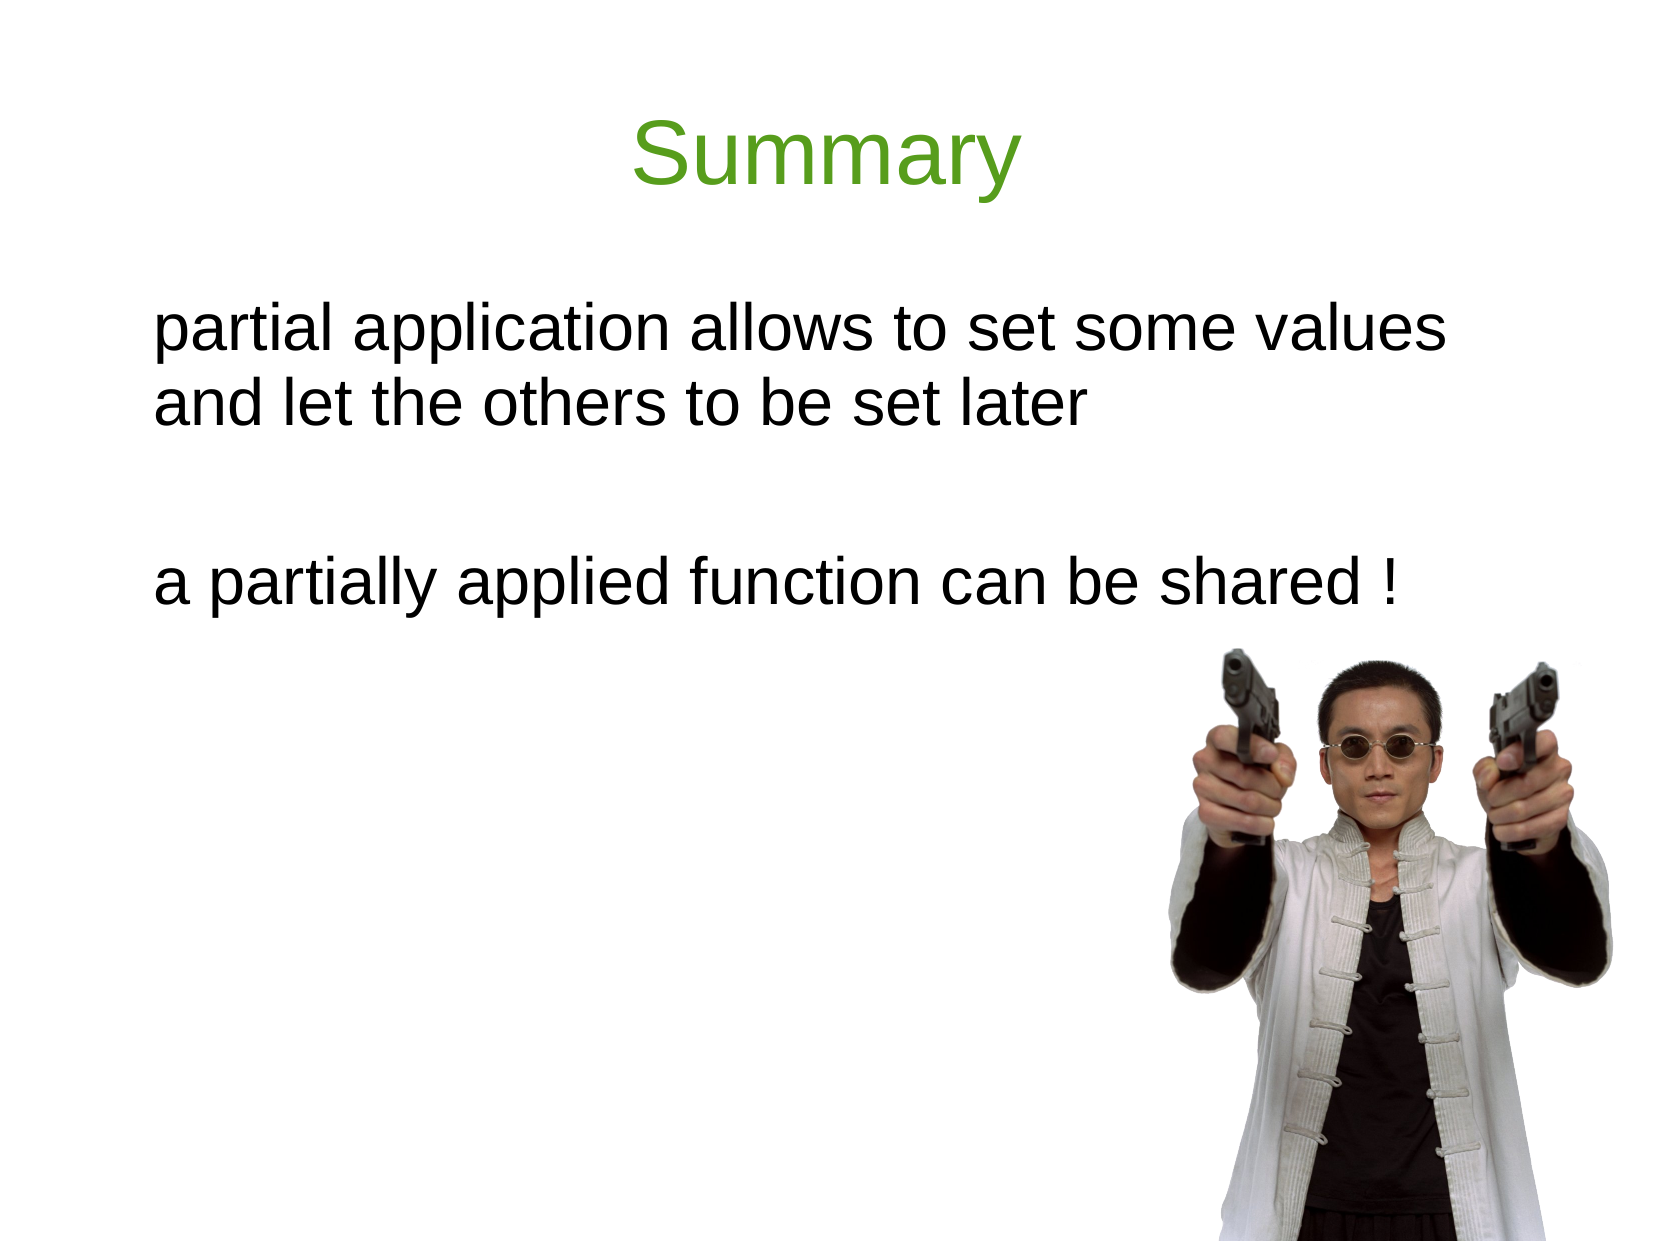

# Summary
partial application allows to set some values and let the others to be set later
a partially applied function can be shared !